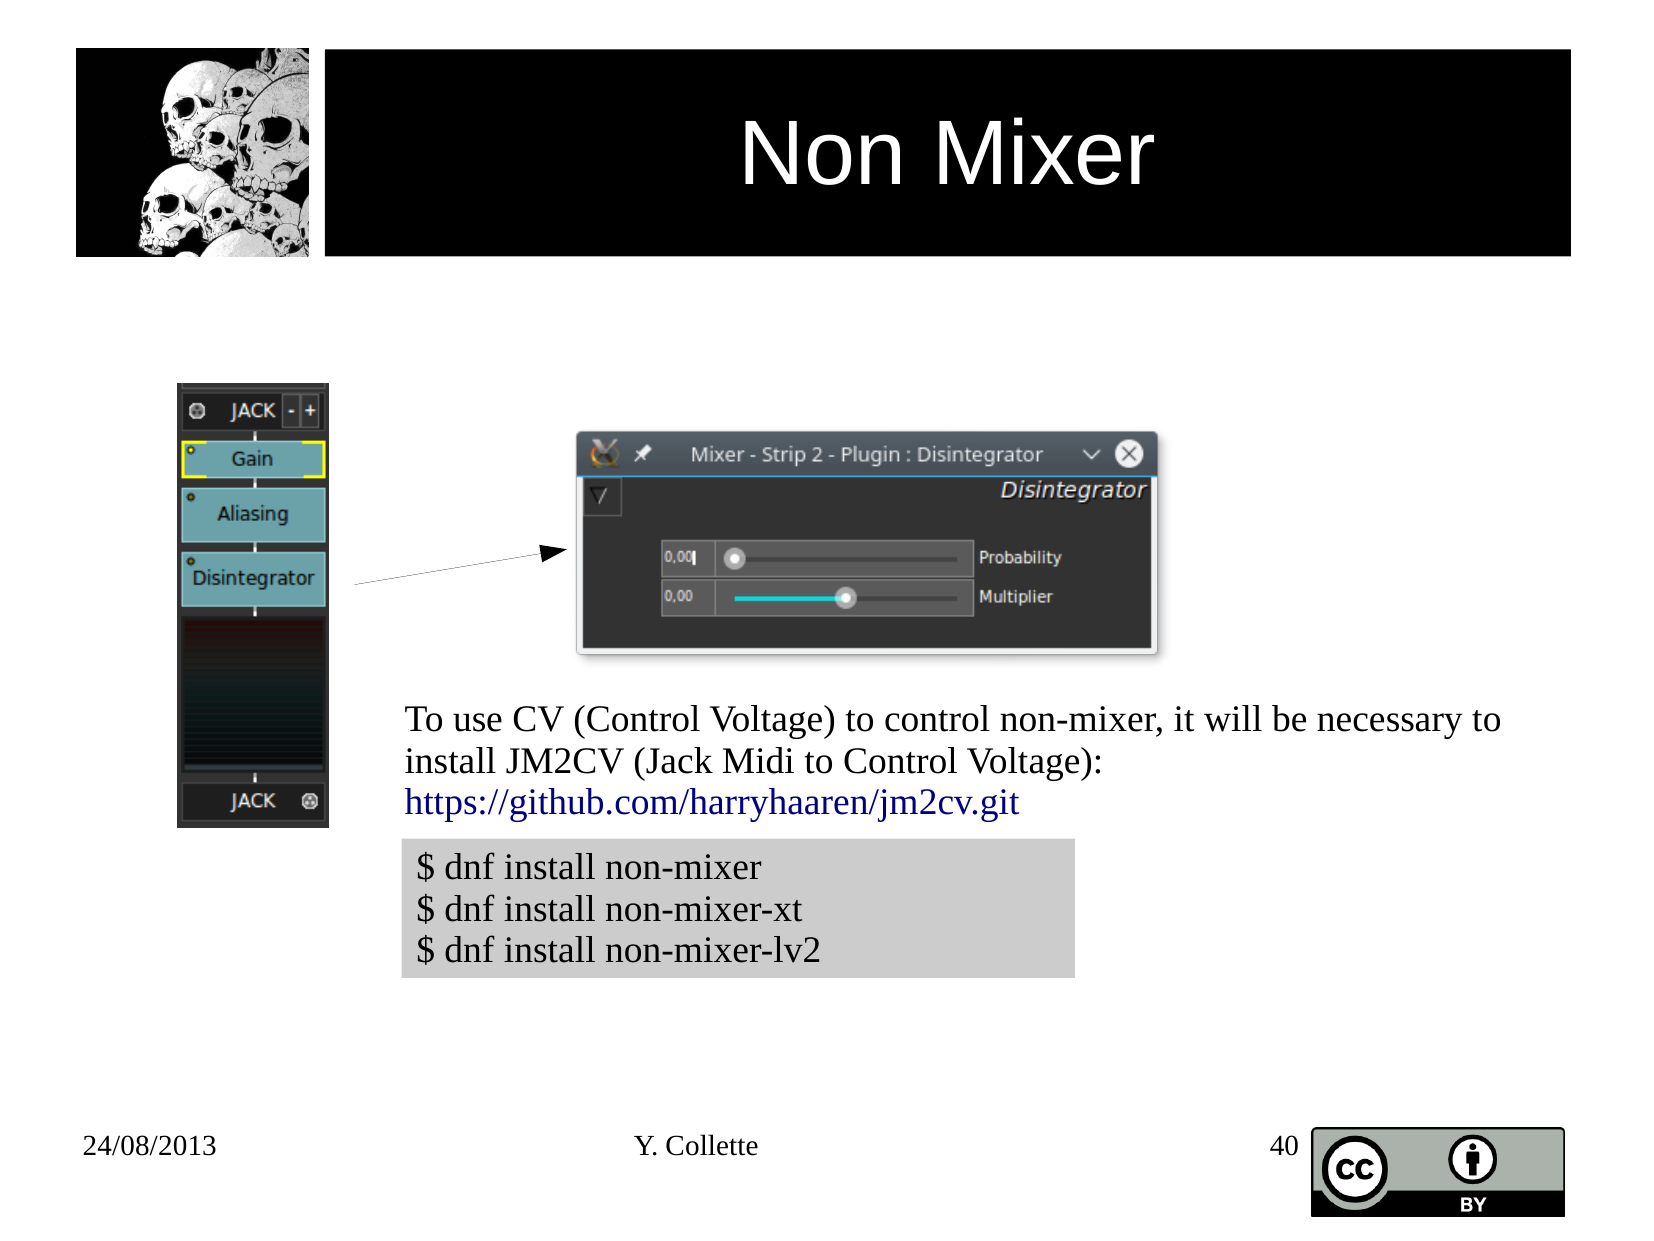

# Non Mixer
To use CV (Control Voltage) to control non-mixer, it will be necessary to install JM2CV (Jack Midi to Control Voltage):
https://github.com/harryhaaren/jm2cv.git
$ dnf install non-mixer
$ dnf install non-mixer-xt
$ dnf install non-mixer-lv2
Y. Collette
40